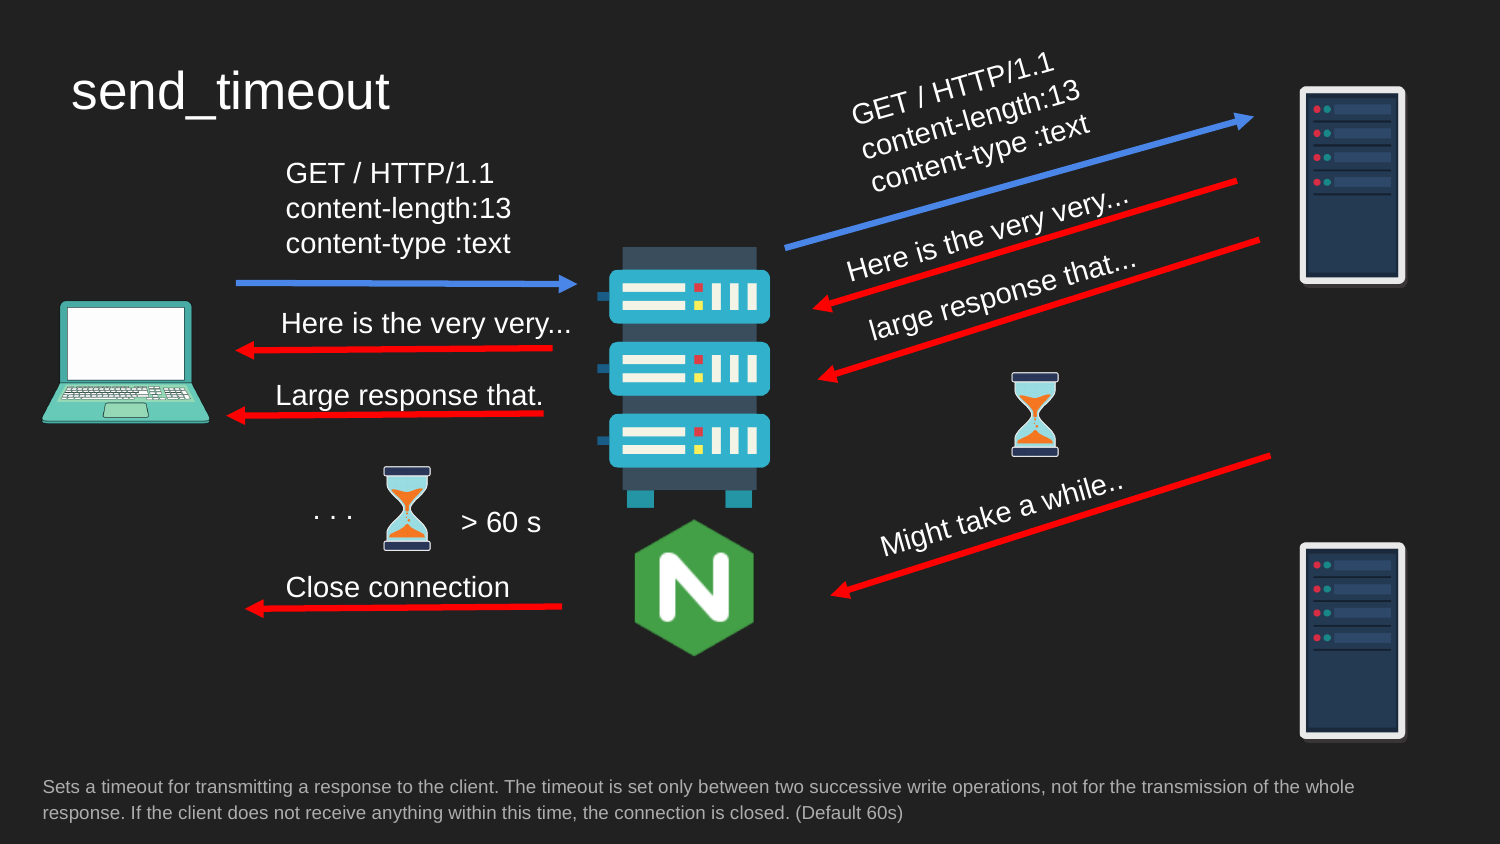

# send_timeout
GET / HTTP/1.1
content-length:13
content-type :text
GET / HTTP/1.1
content-length:13
content-type :text
Here is the very very...
large response that...
Here is the very very...
Large response that.
Might take a while..
 . . .
> 60 s
Close connection
Sets a timeout for transmitting a response to the client. The timeout is set only between two successive write operations, not for the transmission of the whole response. If the client does not receive anything within this time, the connection is closed. (Default 60s)